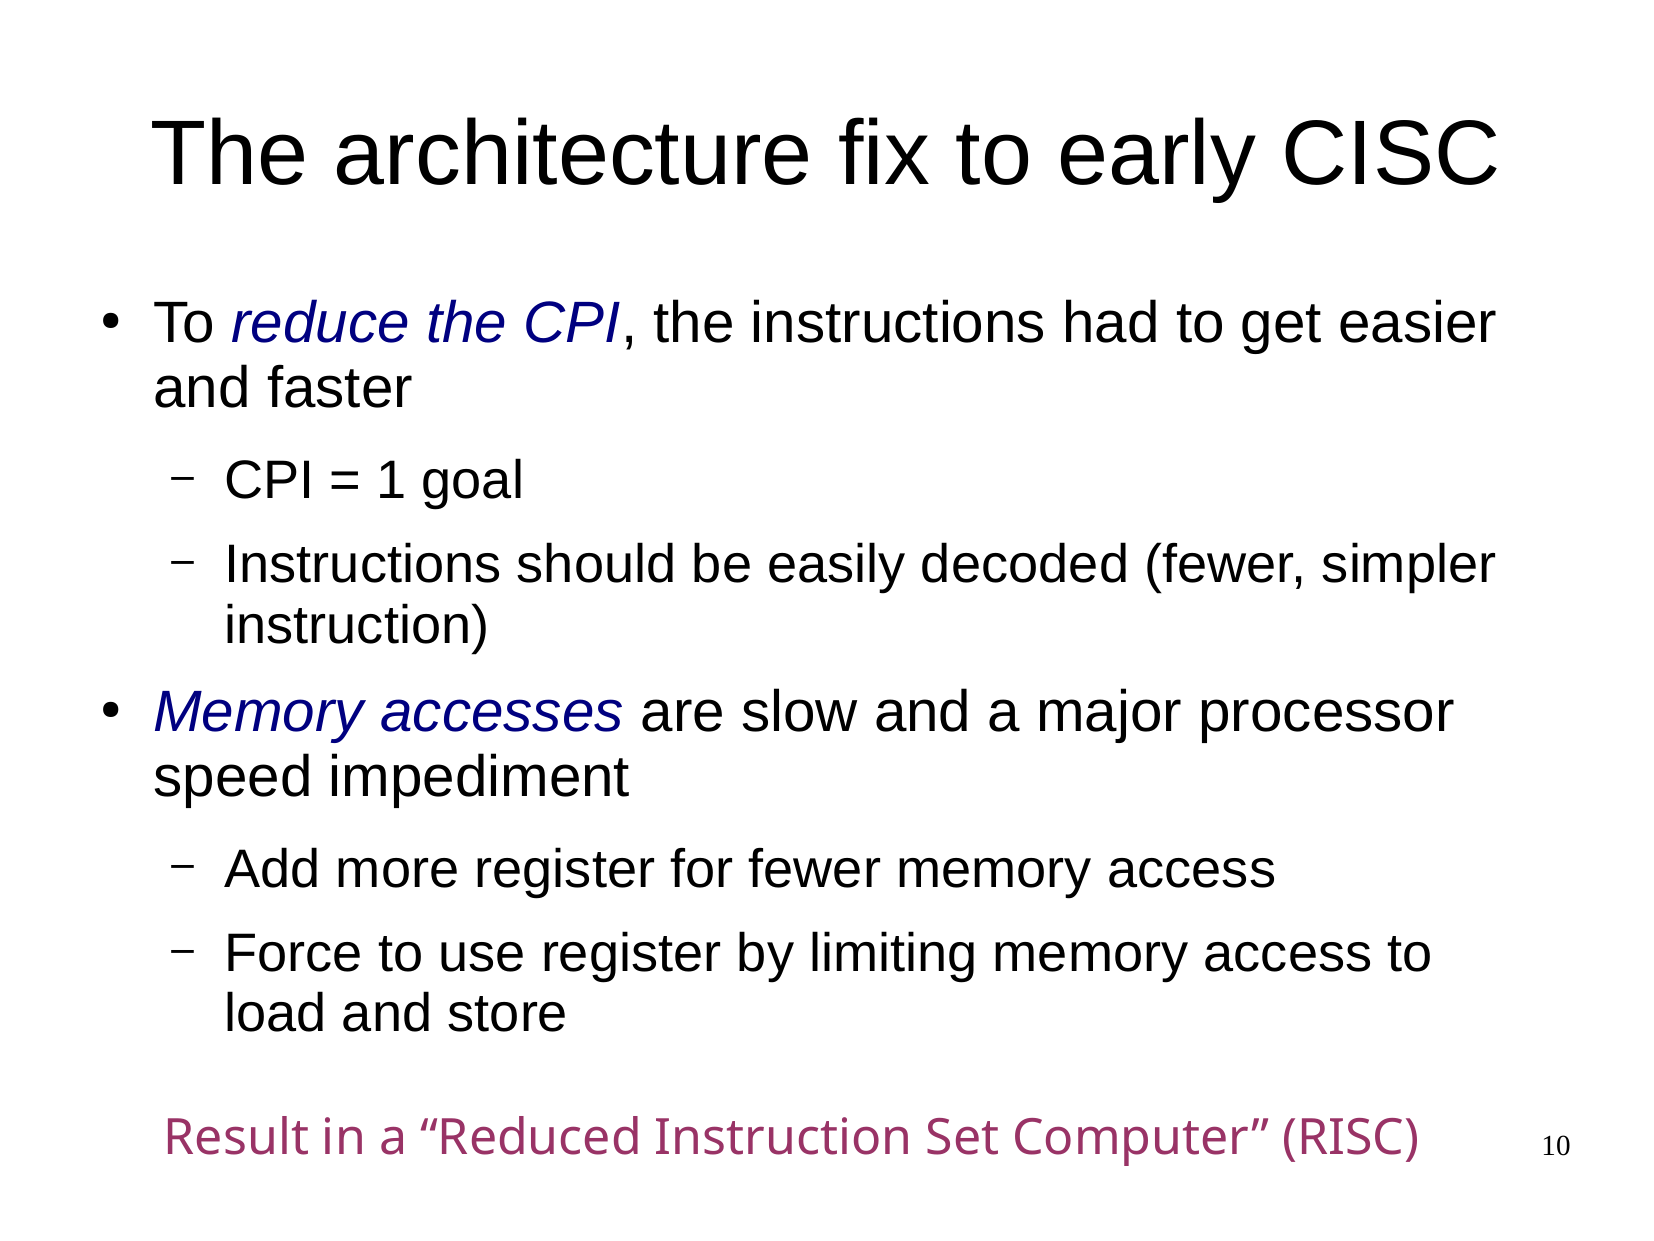

# The architecture fix to early CISC
To reduce the CPI, the instructions had to get easier and faster
CPI = 1 goal
Instructions should be easily decoded (fewer, simpler instruction)
Memory accesses are slow and a major processor speed impediment
Add more register for fewer memory access
Force to use register by limiting memory access to load and store
Result in a “Reduced Instruction Set Computer” (RISC)
10